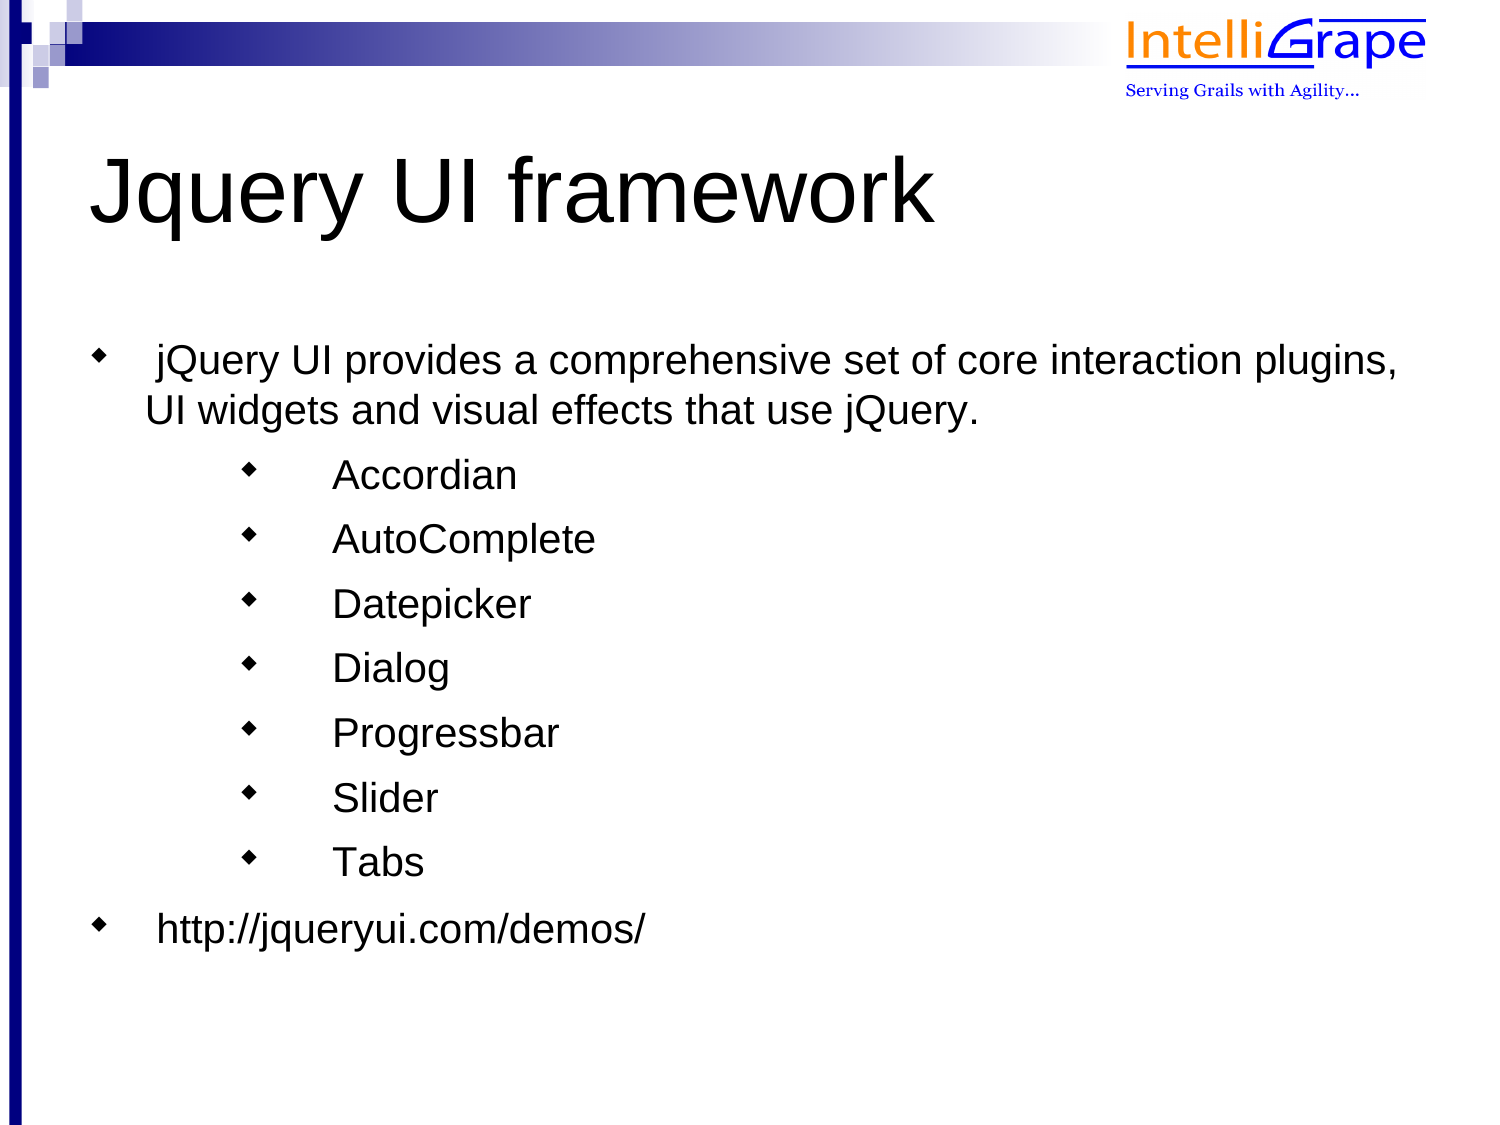

# Jquery UI framework
 jQuery UI provides a comprehensive set of core interaction plugins, UI widgets and visual effects that use jQuery.
Accordian
AutoComplete
Datepicker
Dialog
Progressbar
Slider
Tabs
 http://jqueryui.com/demos/